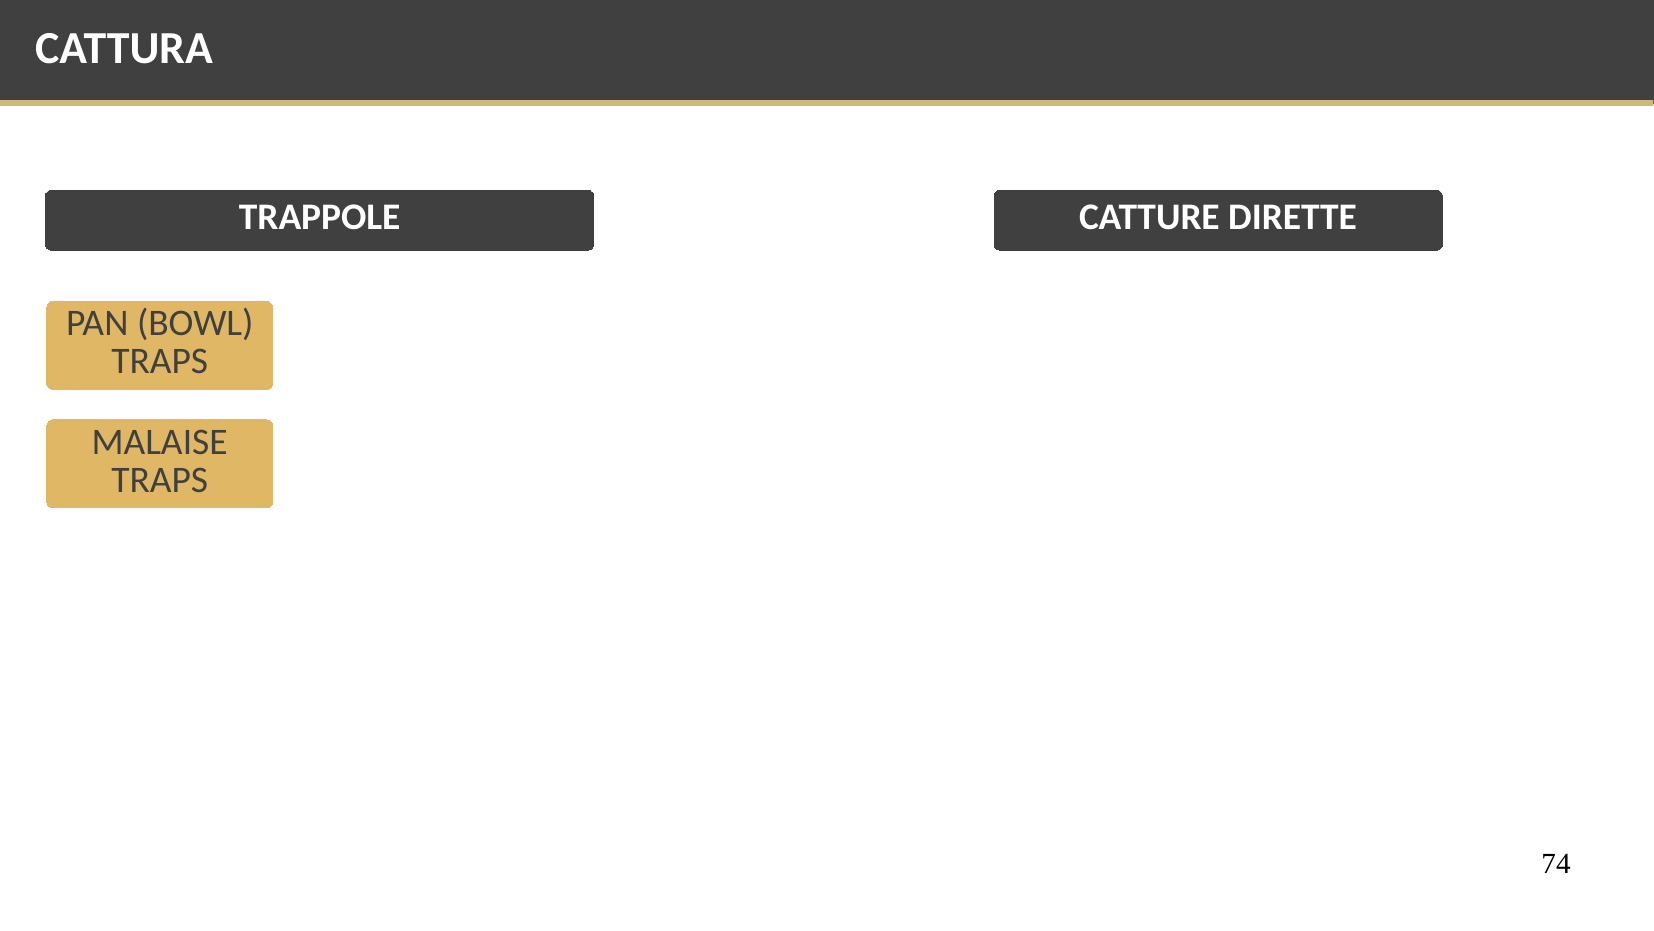

CATTURA
TRAPPOLE
CATTURE DIRETTE
CATTURE DIRETTE
PAN (BOWL)
TRAPS
MALAISE
TRAPS
74